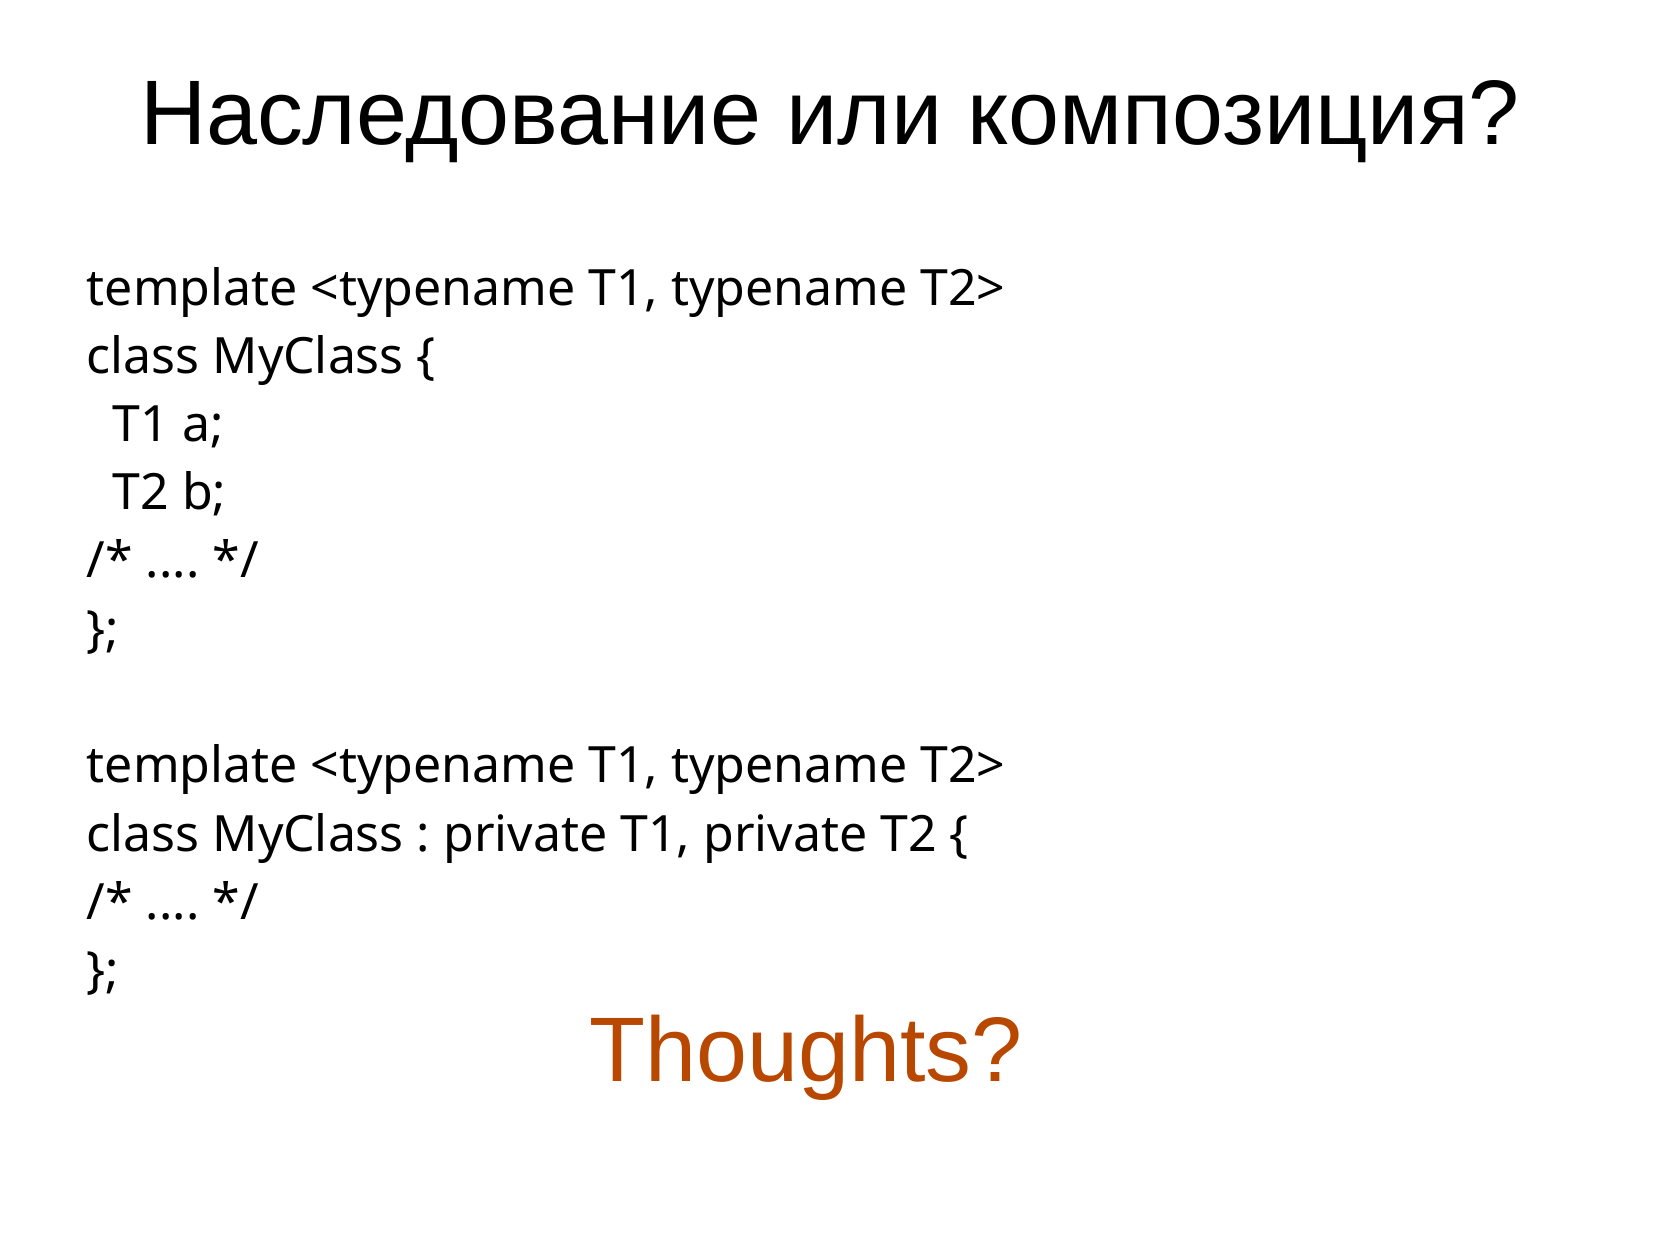

Наследование или композиция?
# template <typename T1, typename T2>
class MyClass {
 T1 a;
 T2 b;
/* .... */
};
template <typename T1, typename T2>
class MyClass : private T1, private T2 {
/* .... */
};
Thoughts?